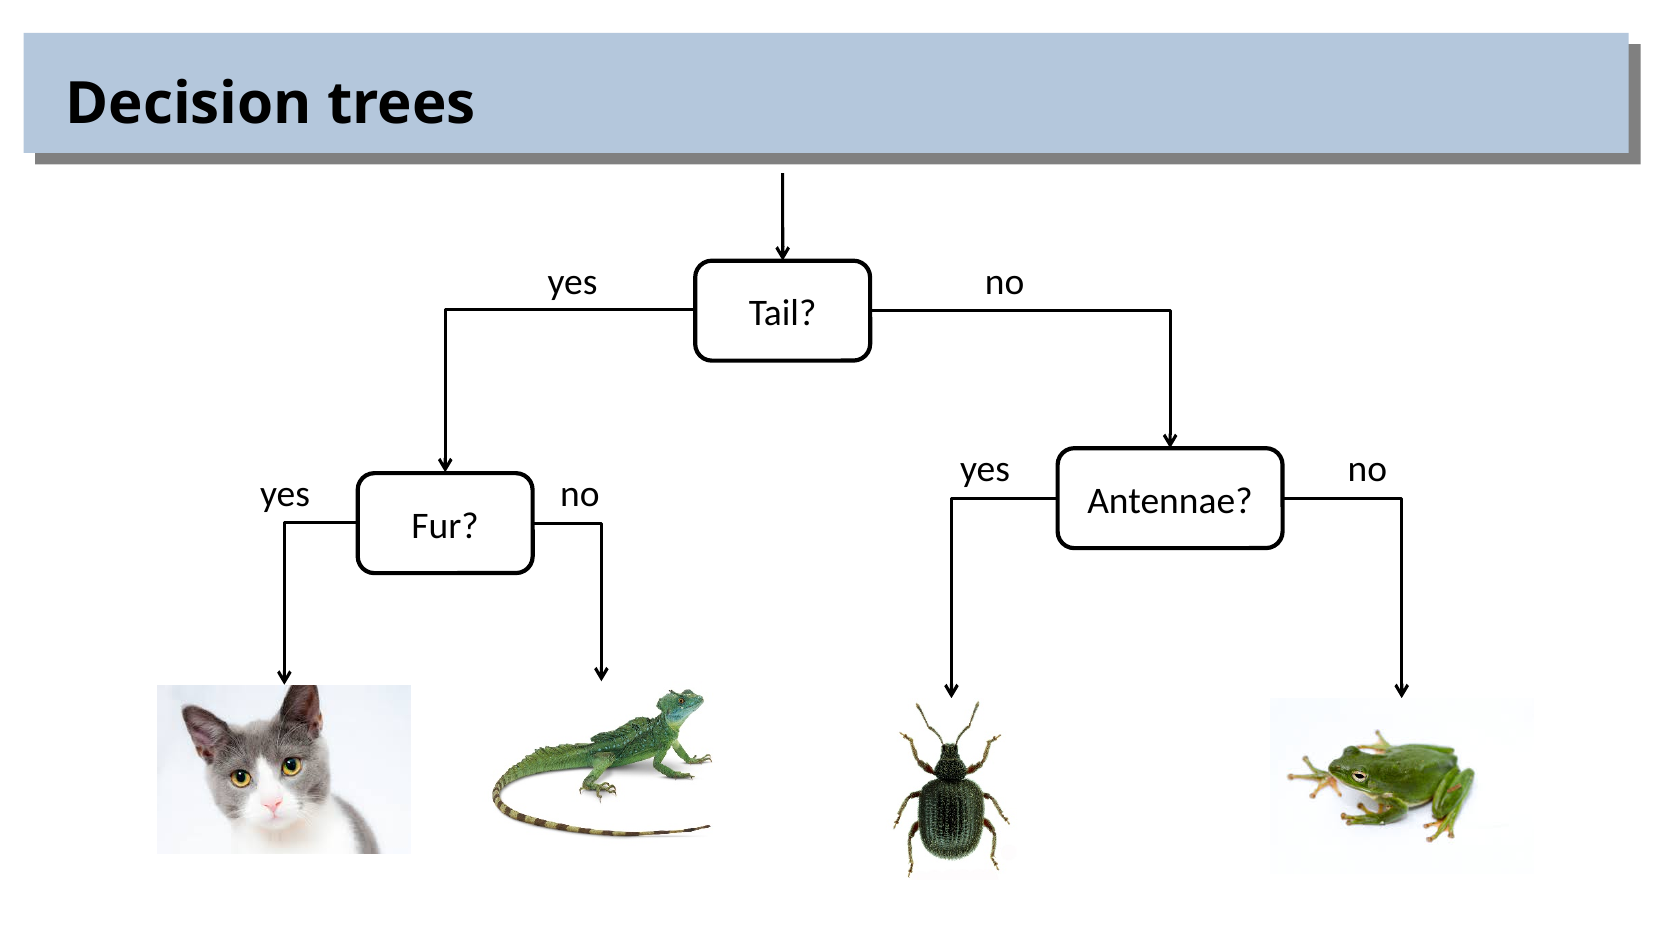

Decision trees
yes
no
Tail?
yes
no
Antennae?
yes
no
Fur?